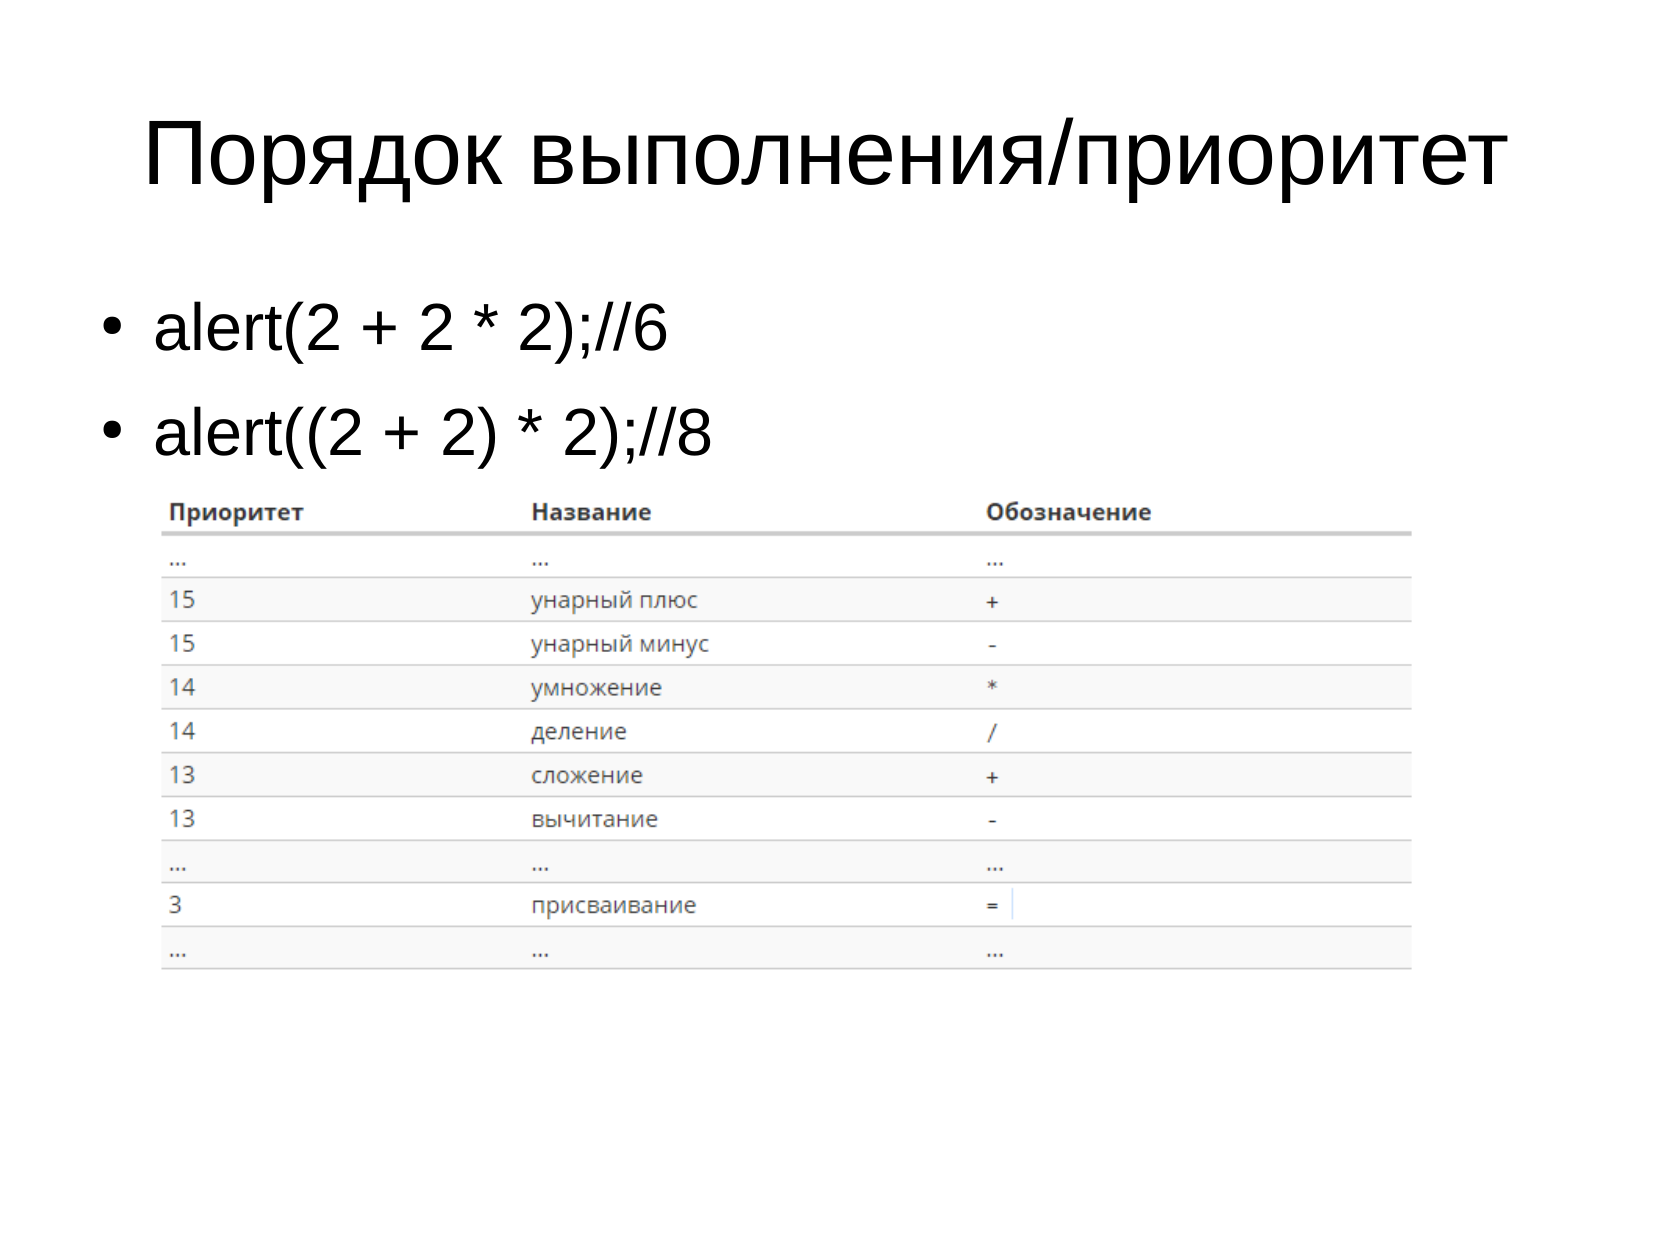

# Порядок выполнения/приоритет
alert(2 + 2 * 2);//6
alert((2 + 2) * 2);//8